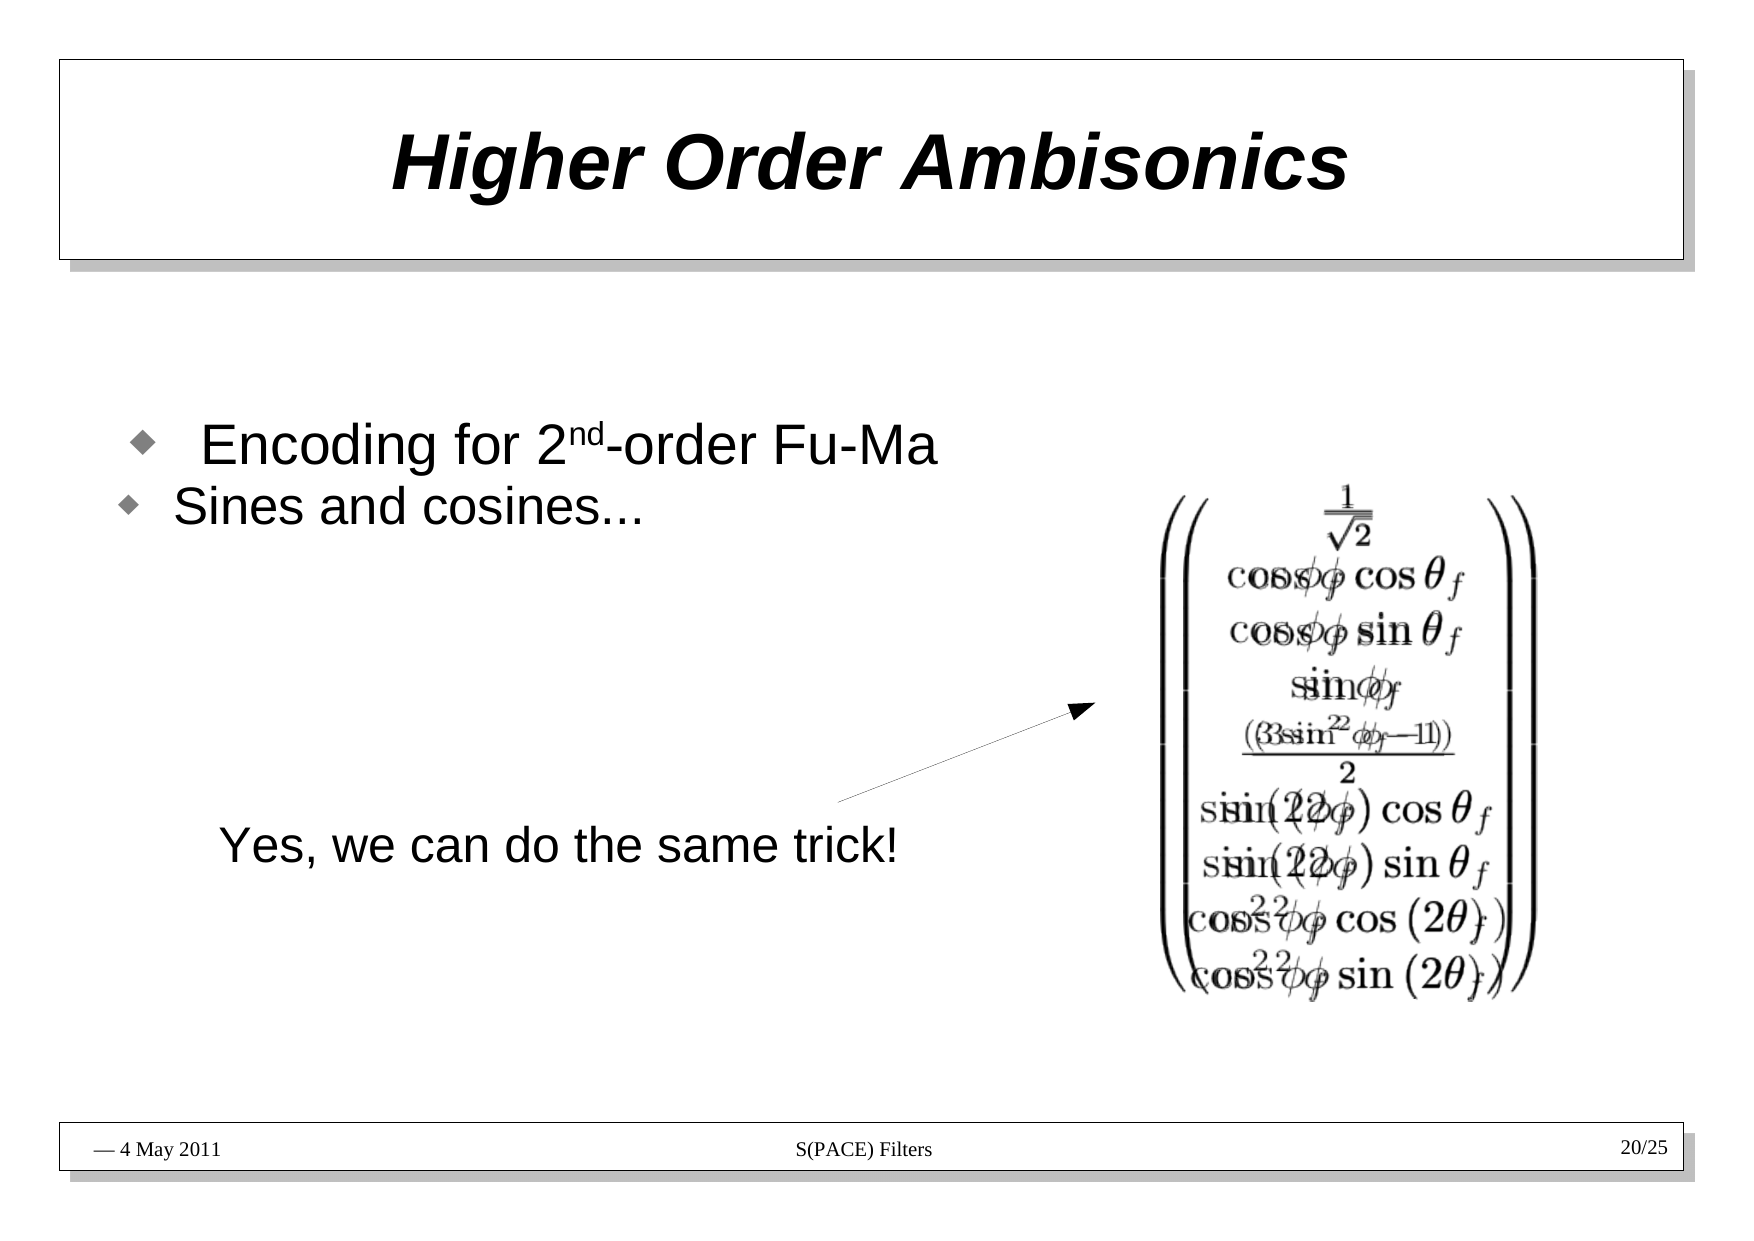

# Higher Order Ambisonics
Encoding for 2nd-order Fu-Ma
Sines and cosines...
Yes, we can do the same trick!